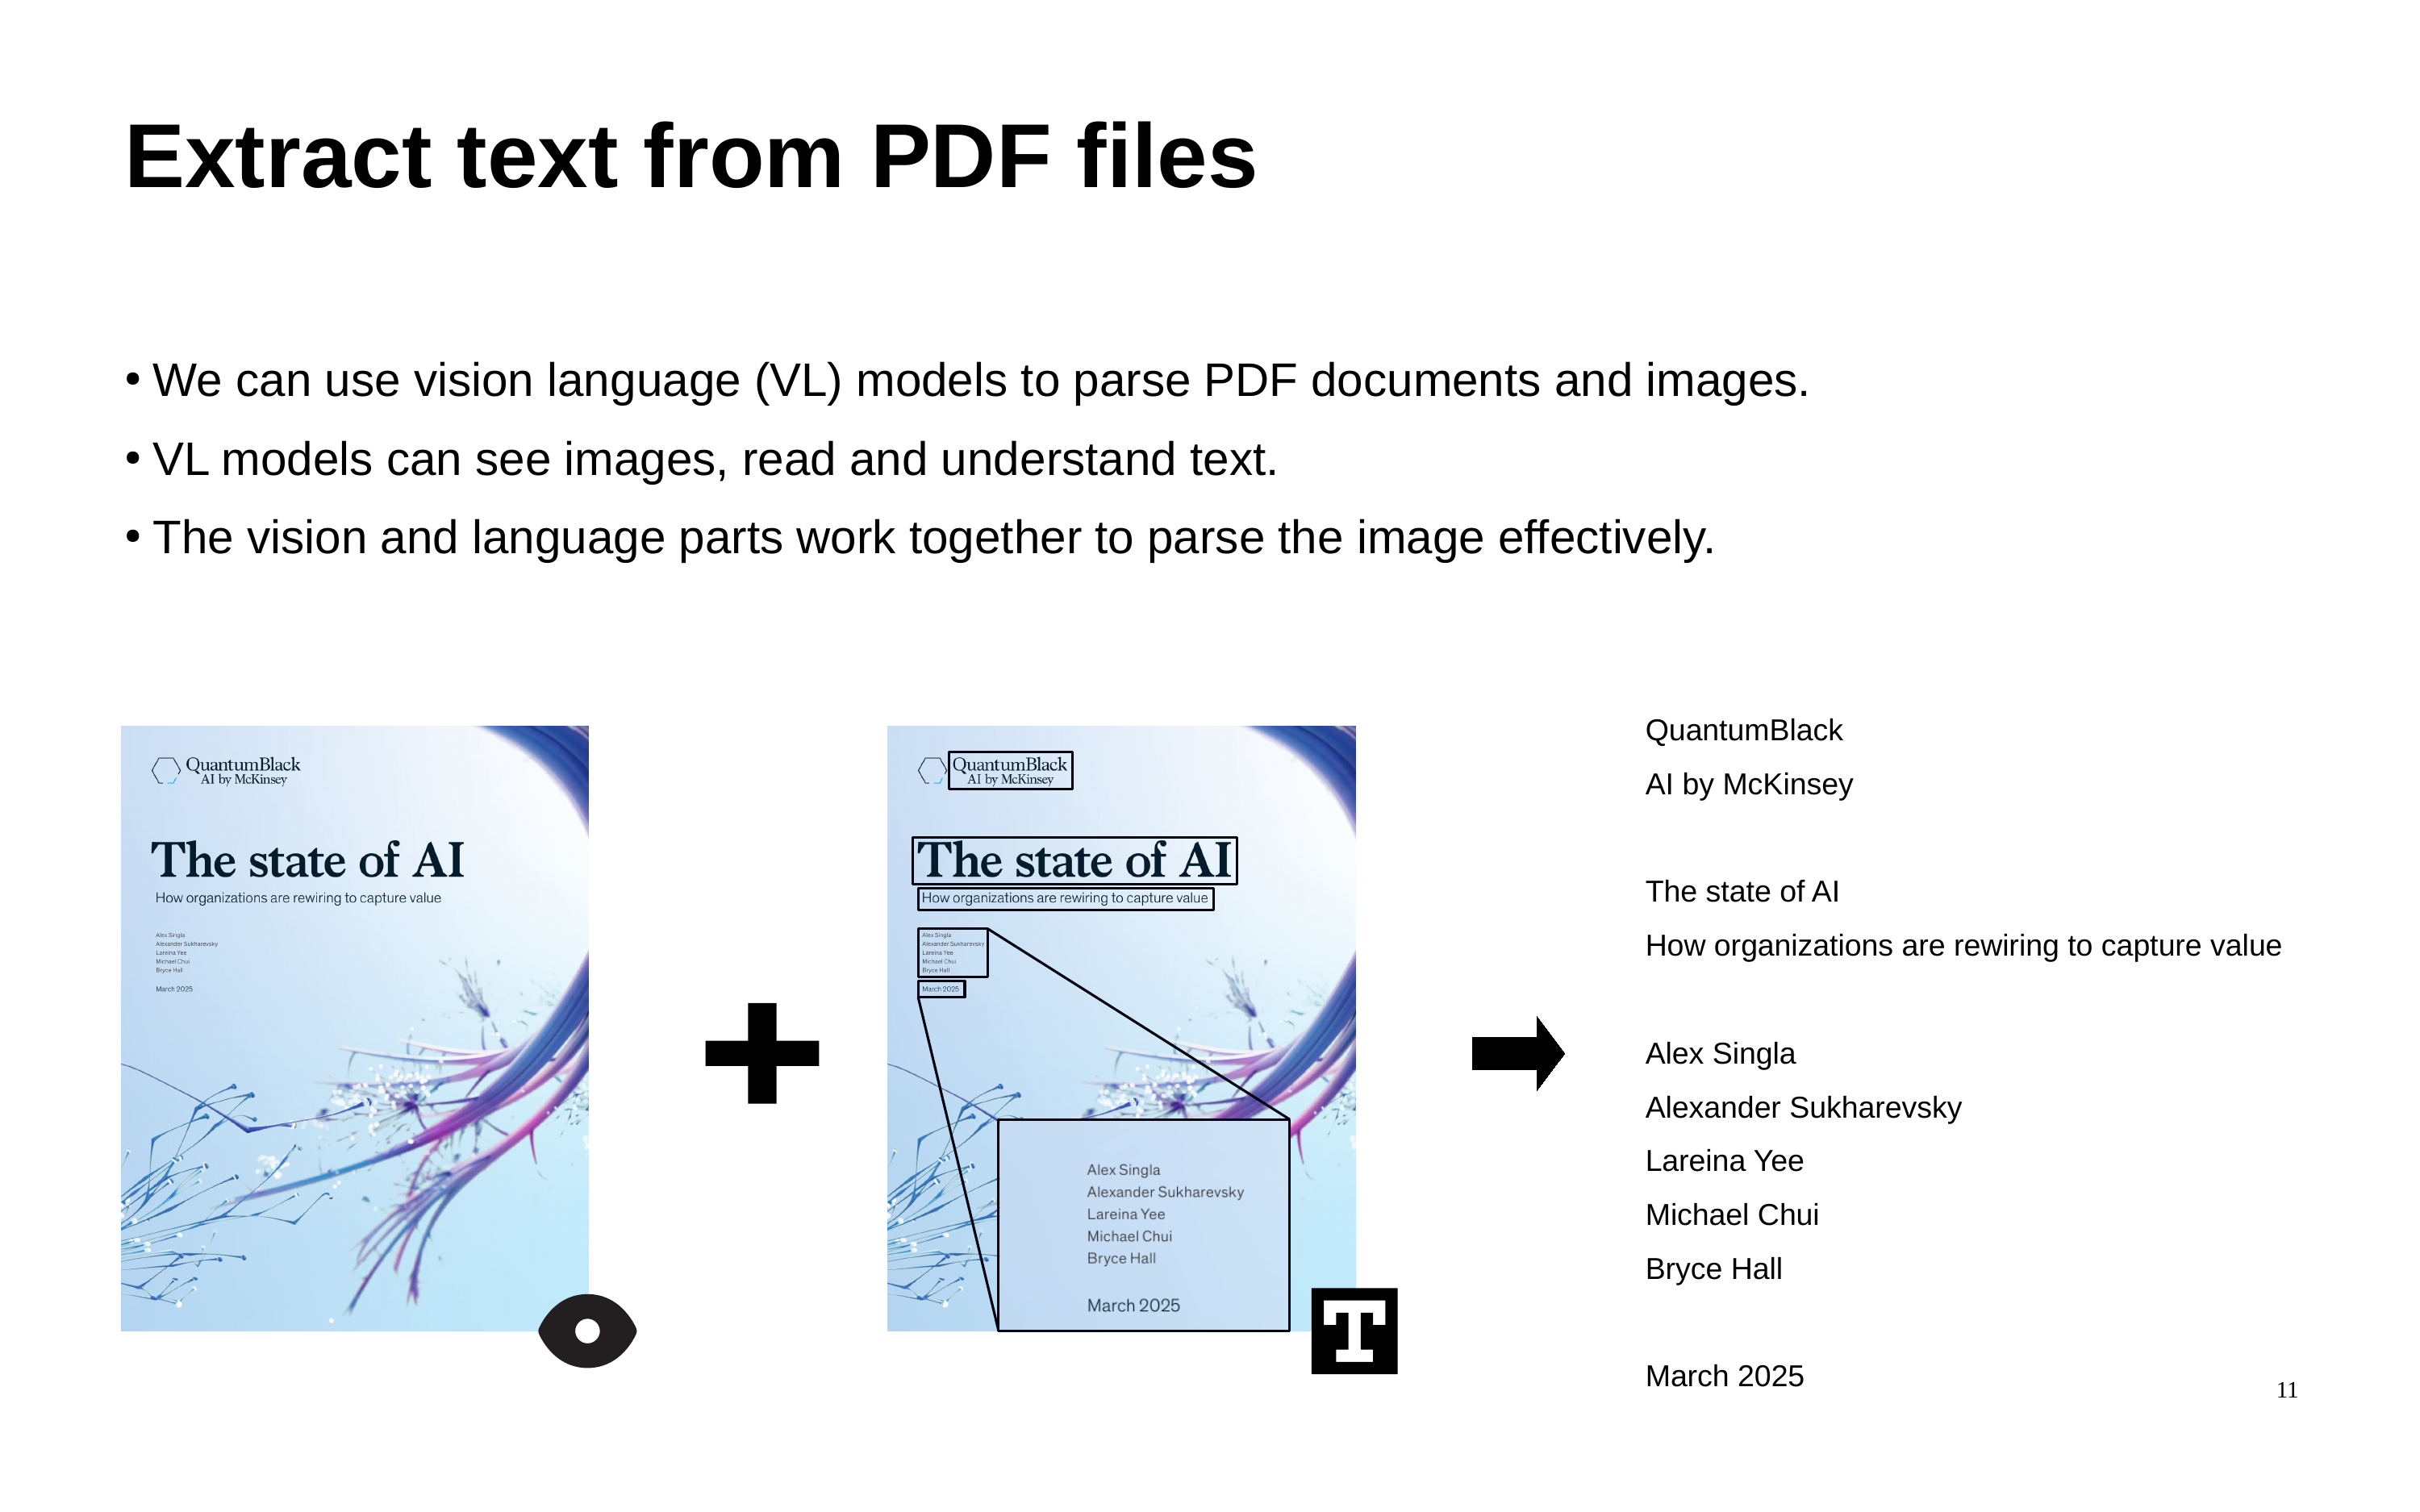

Extract text from PDF files
We can use vision language (VL) models to parse PDF documents and images.
VL models can see images, read and understand text.
The vision and language parts work together to parse the image effectively.
QuantumBlack
AI by McKinsey
The state of AI
How organizations are rewiring to capture value
Alex Singla
Alexander Sukharevsky
Lareina Yee
Michael Chui
Bryce Hall
March 2025
11